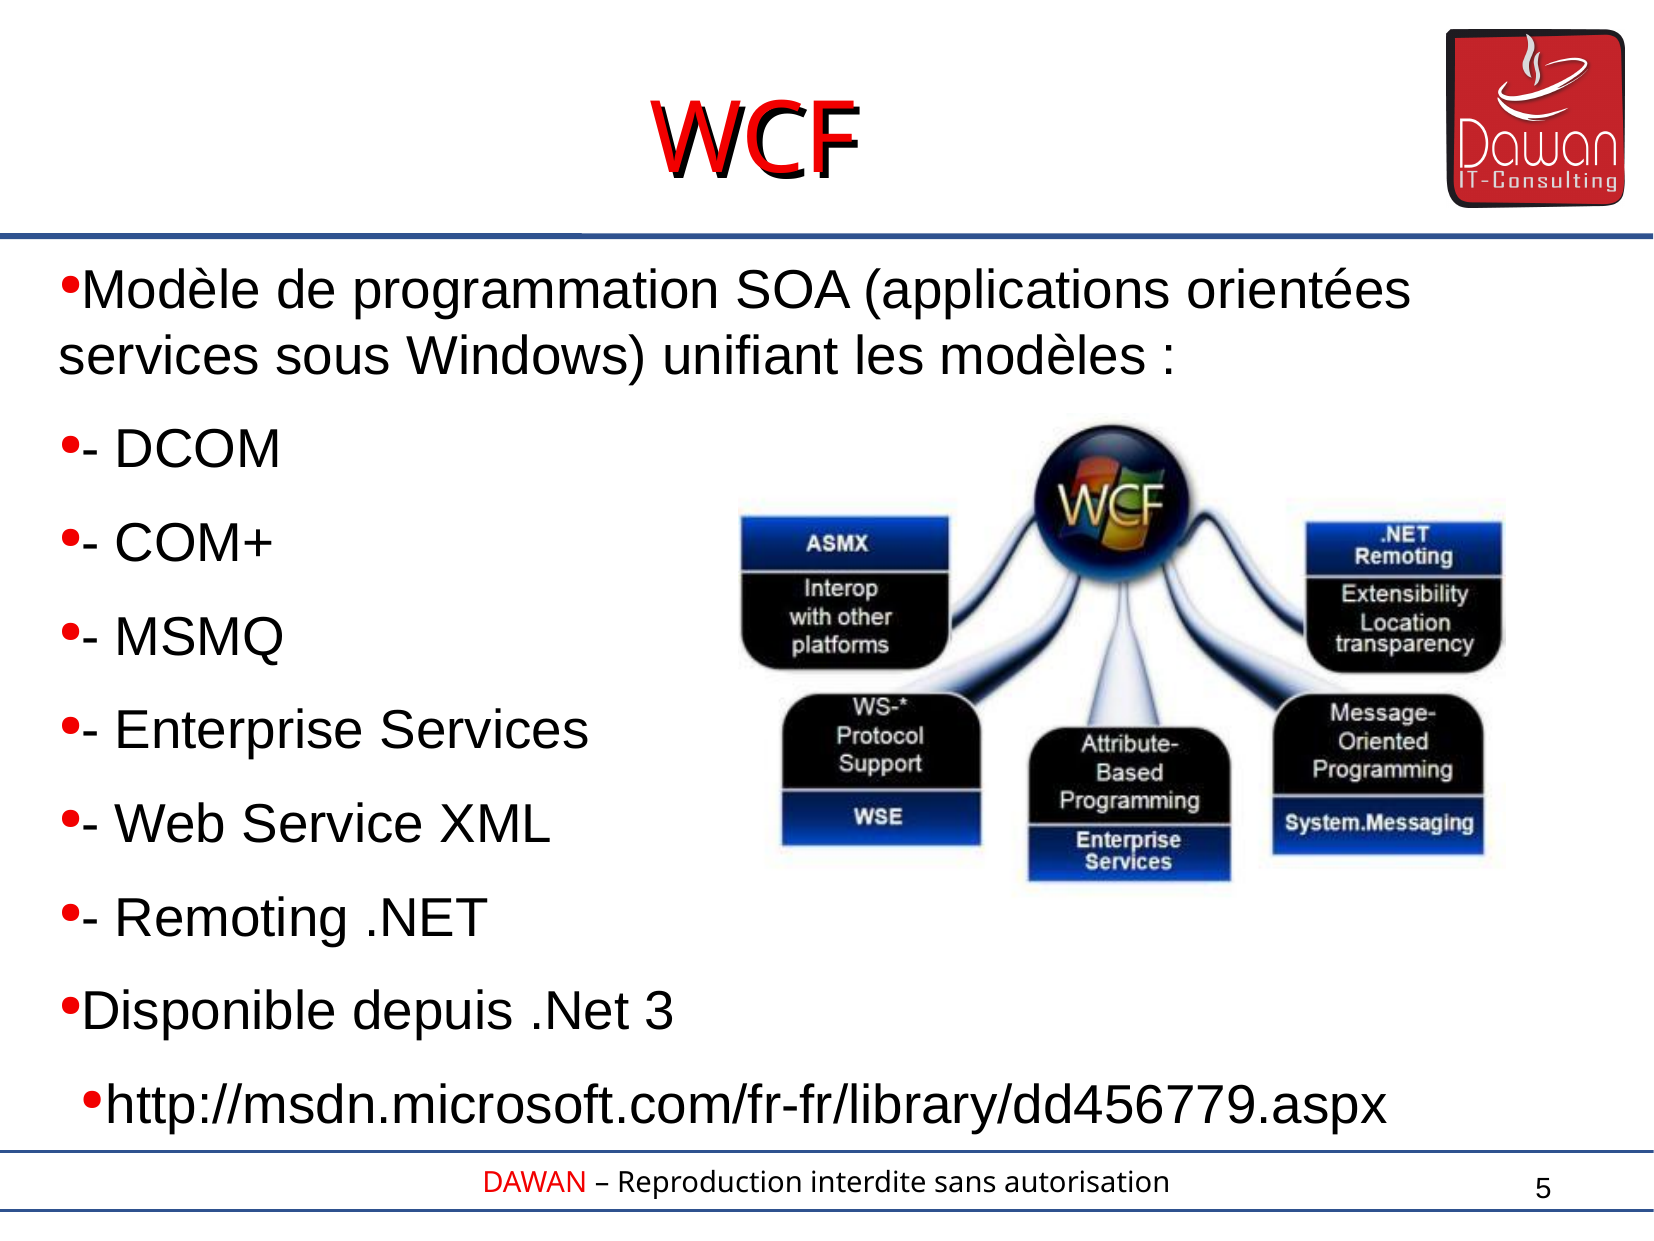

# WCF
Modèle de programmation SOA (applications orientées services sous Windows) unifiant les modèles :
- DCOM
- COM+
- MSMQ
- Enterprise Services
- Web Service XML
- Remoting .NET
Disponible depuis .Net 3
http://msdn.microsoft.com/fr-fr/library/dd456779.aspx
4